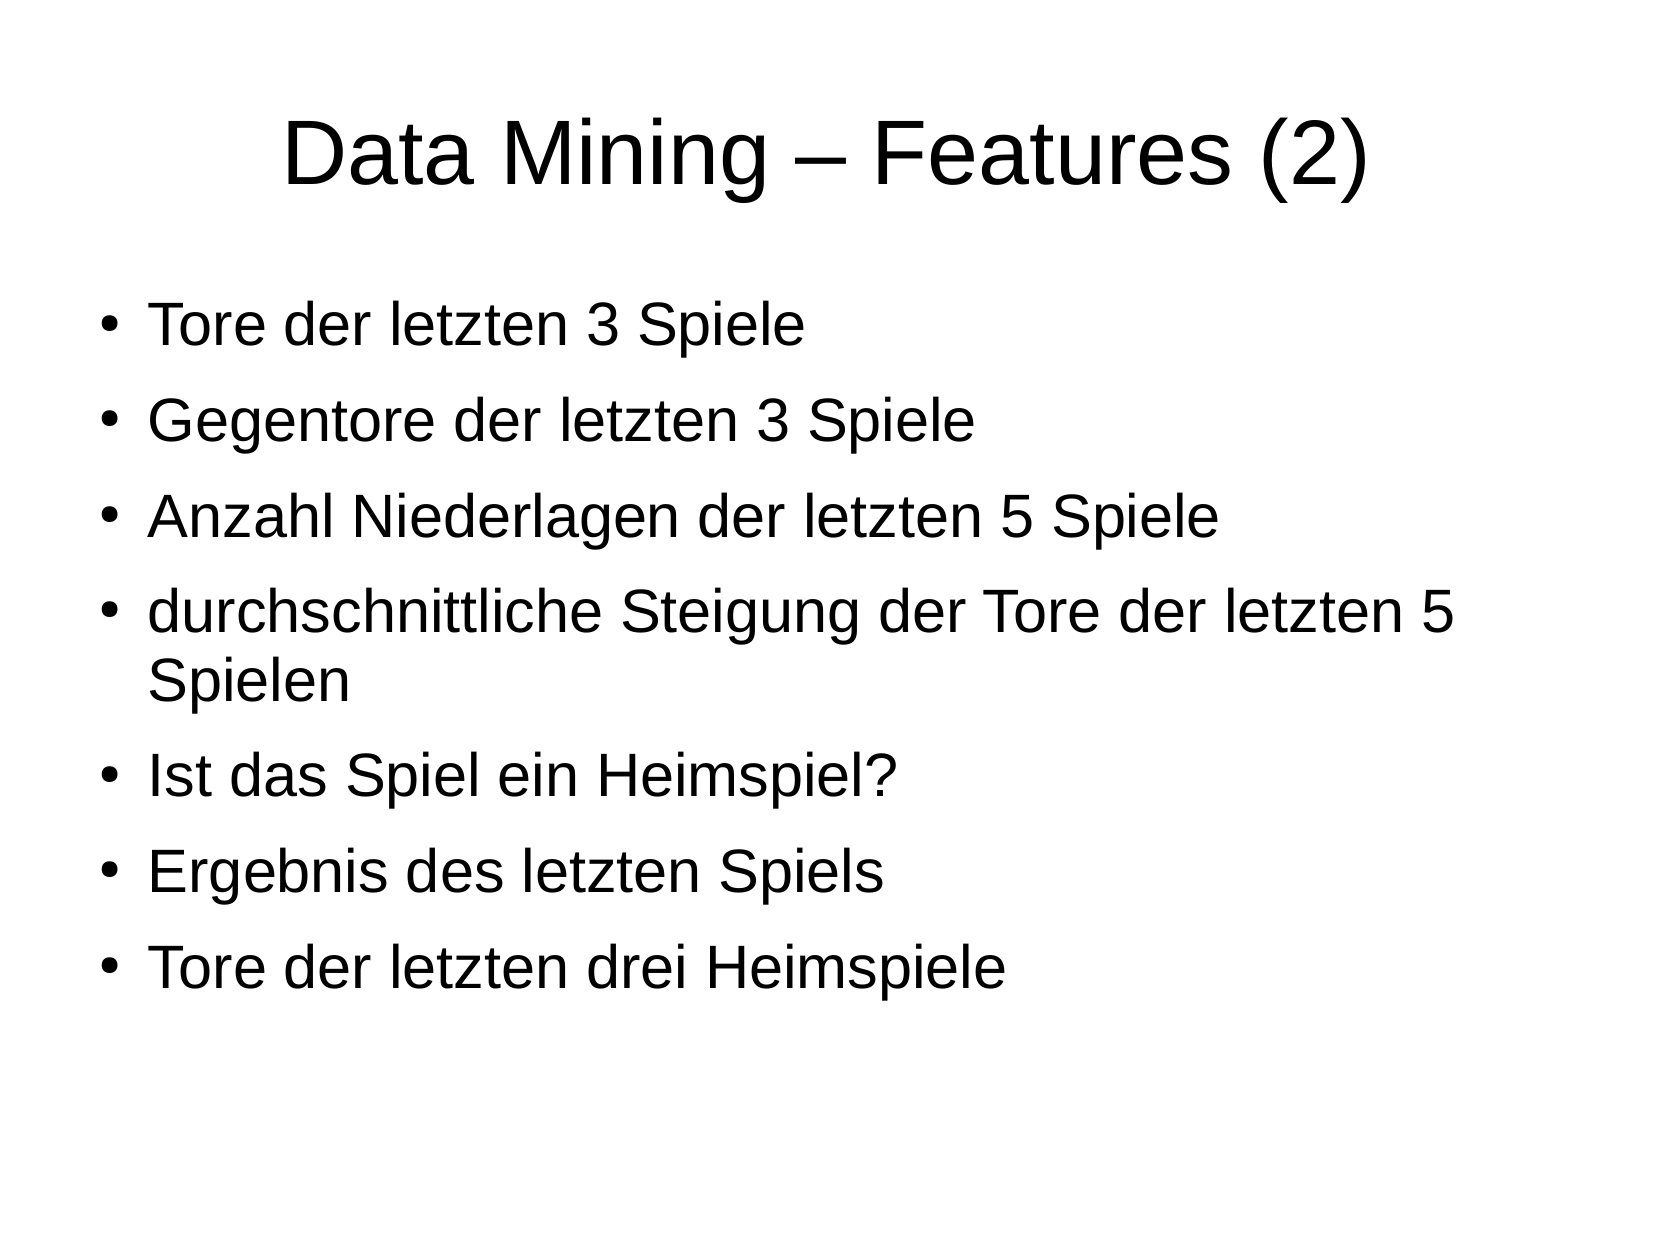

# Data Mining – Features (2)
Tore der letzten 3 Spiele
Gegentore der letzten 3 Spiele
Anzahl Niederlagen der letzten 5 Spiele
durchschnittliche Steigung der Tore der letzten 5 Spielen
Ist das Spiel ein Heimspiel?
Ergebnis des letzten Spiels
Tore der letzten drei Heimspiele